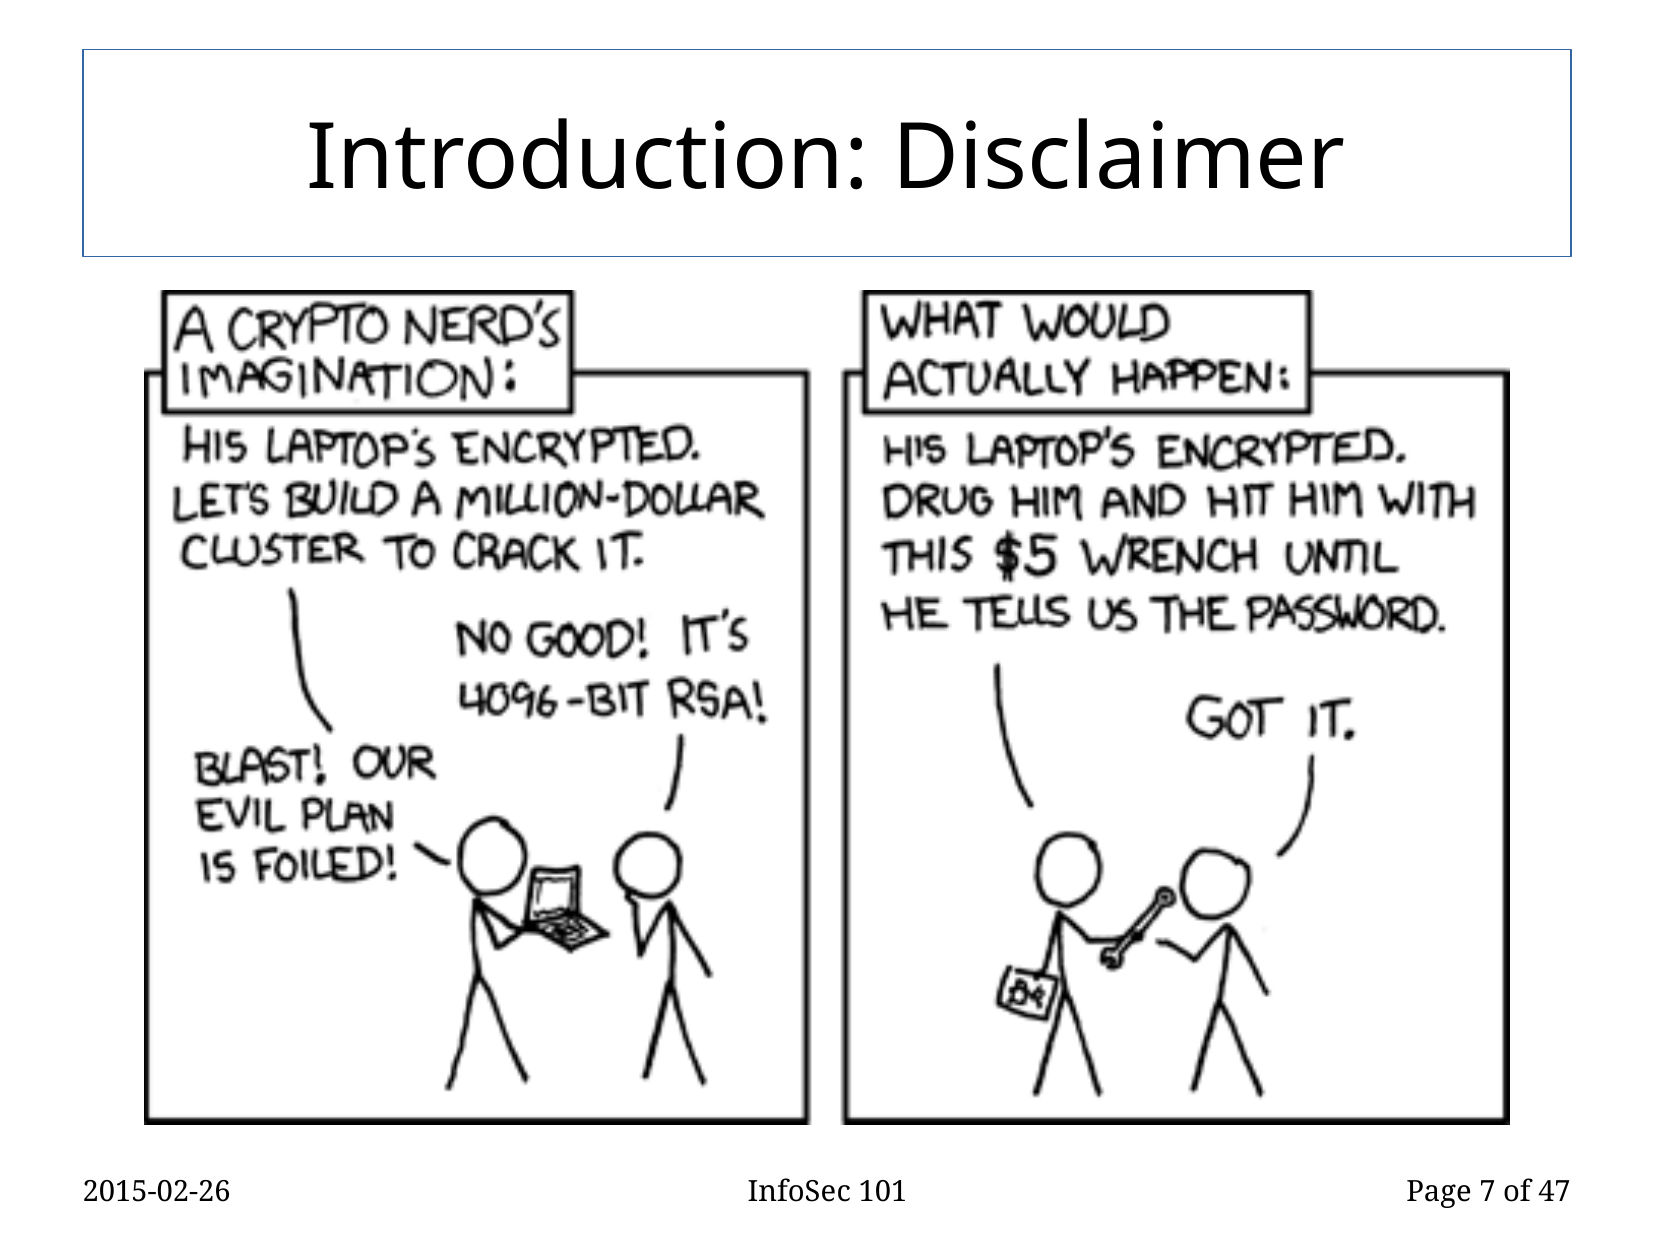

# Introduction: Disclaimer
2015-02-26
InfoSec 101
7